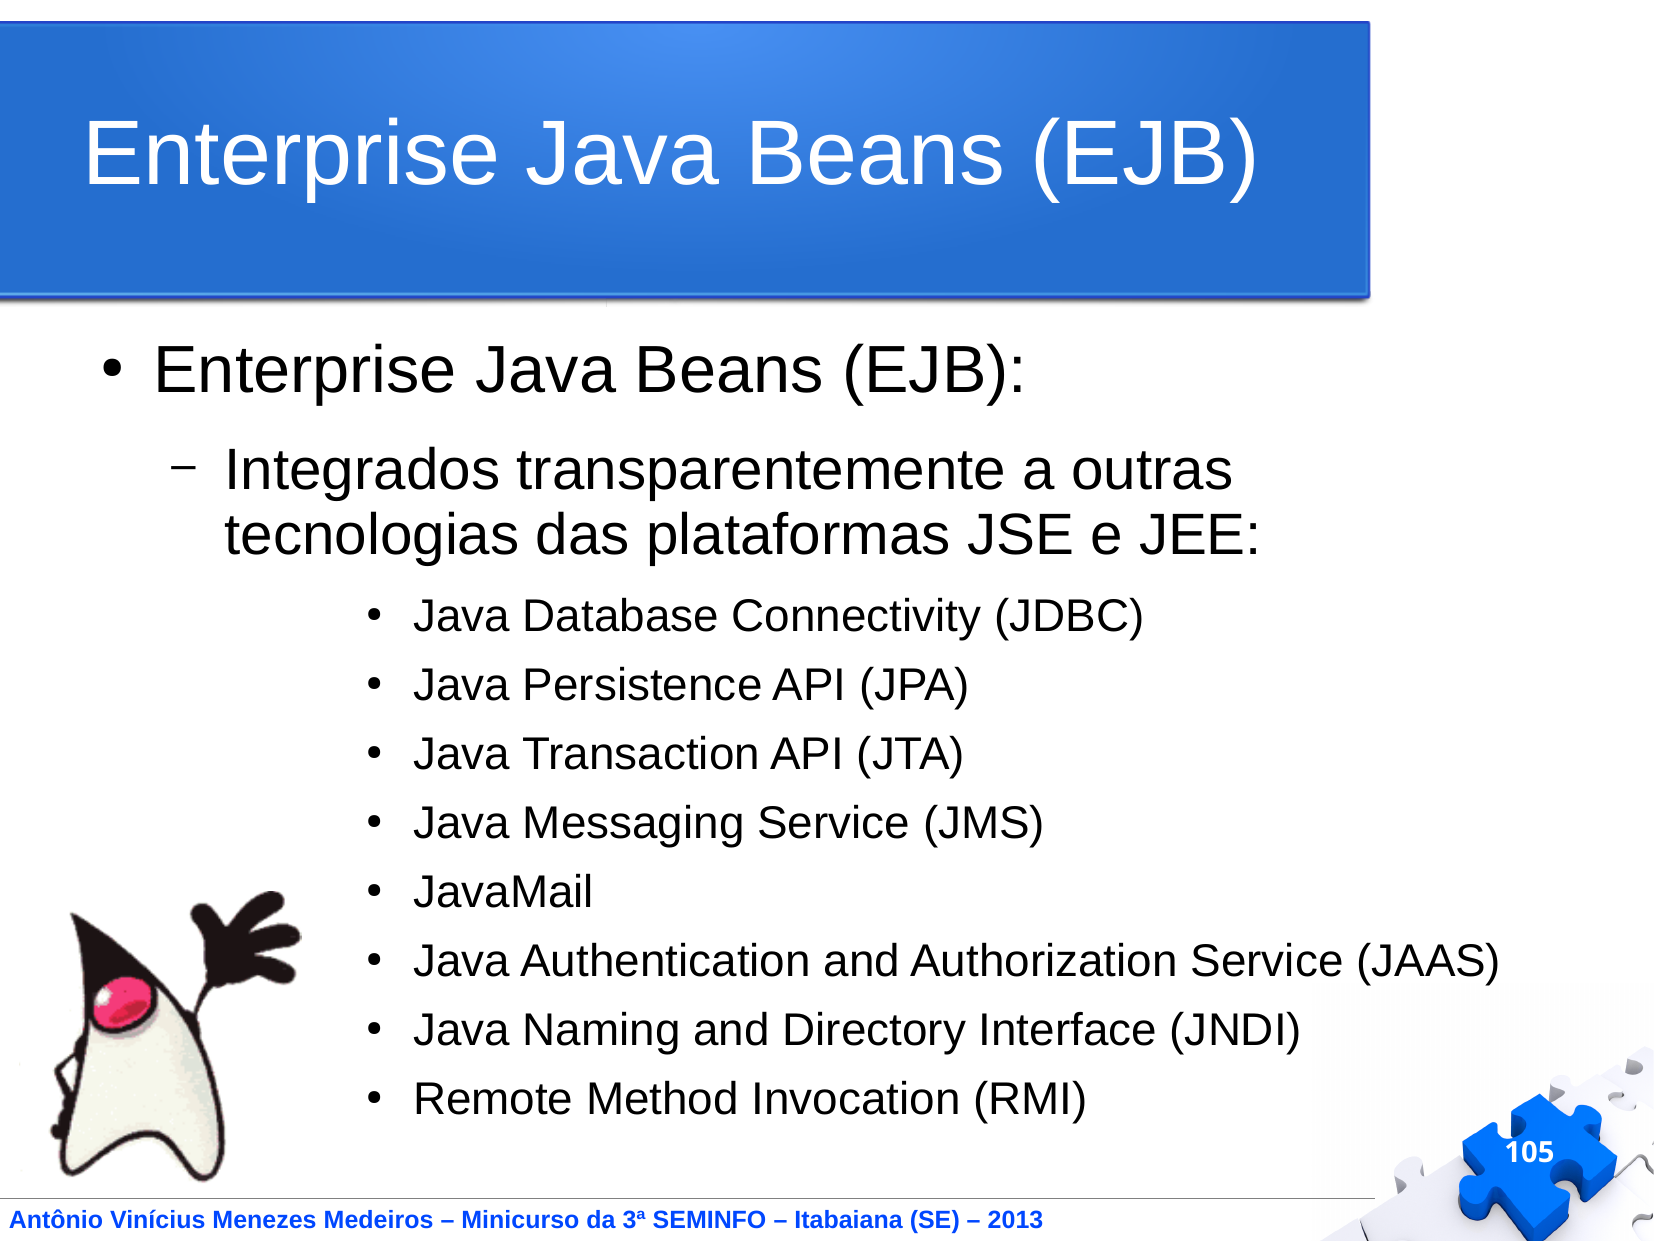

# Enterprise Java Beans (EJB)
Enterprise Java Beans (EJB):
Integrados transparentemente a outras tecnologias das plataformas JSE e JEE:
Java Database Connectivity (JDBC)
Java Persistence API (JPA)
Java Transaction API (JTA)
Java Messaging Service (JMS)
JavaMail
Java Authentication and Authorization Service (JAAS)
Java Naming and Directory Interface (JNDI)
Remote Method Invocation (RMI)
105